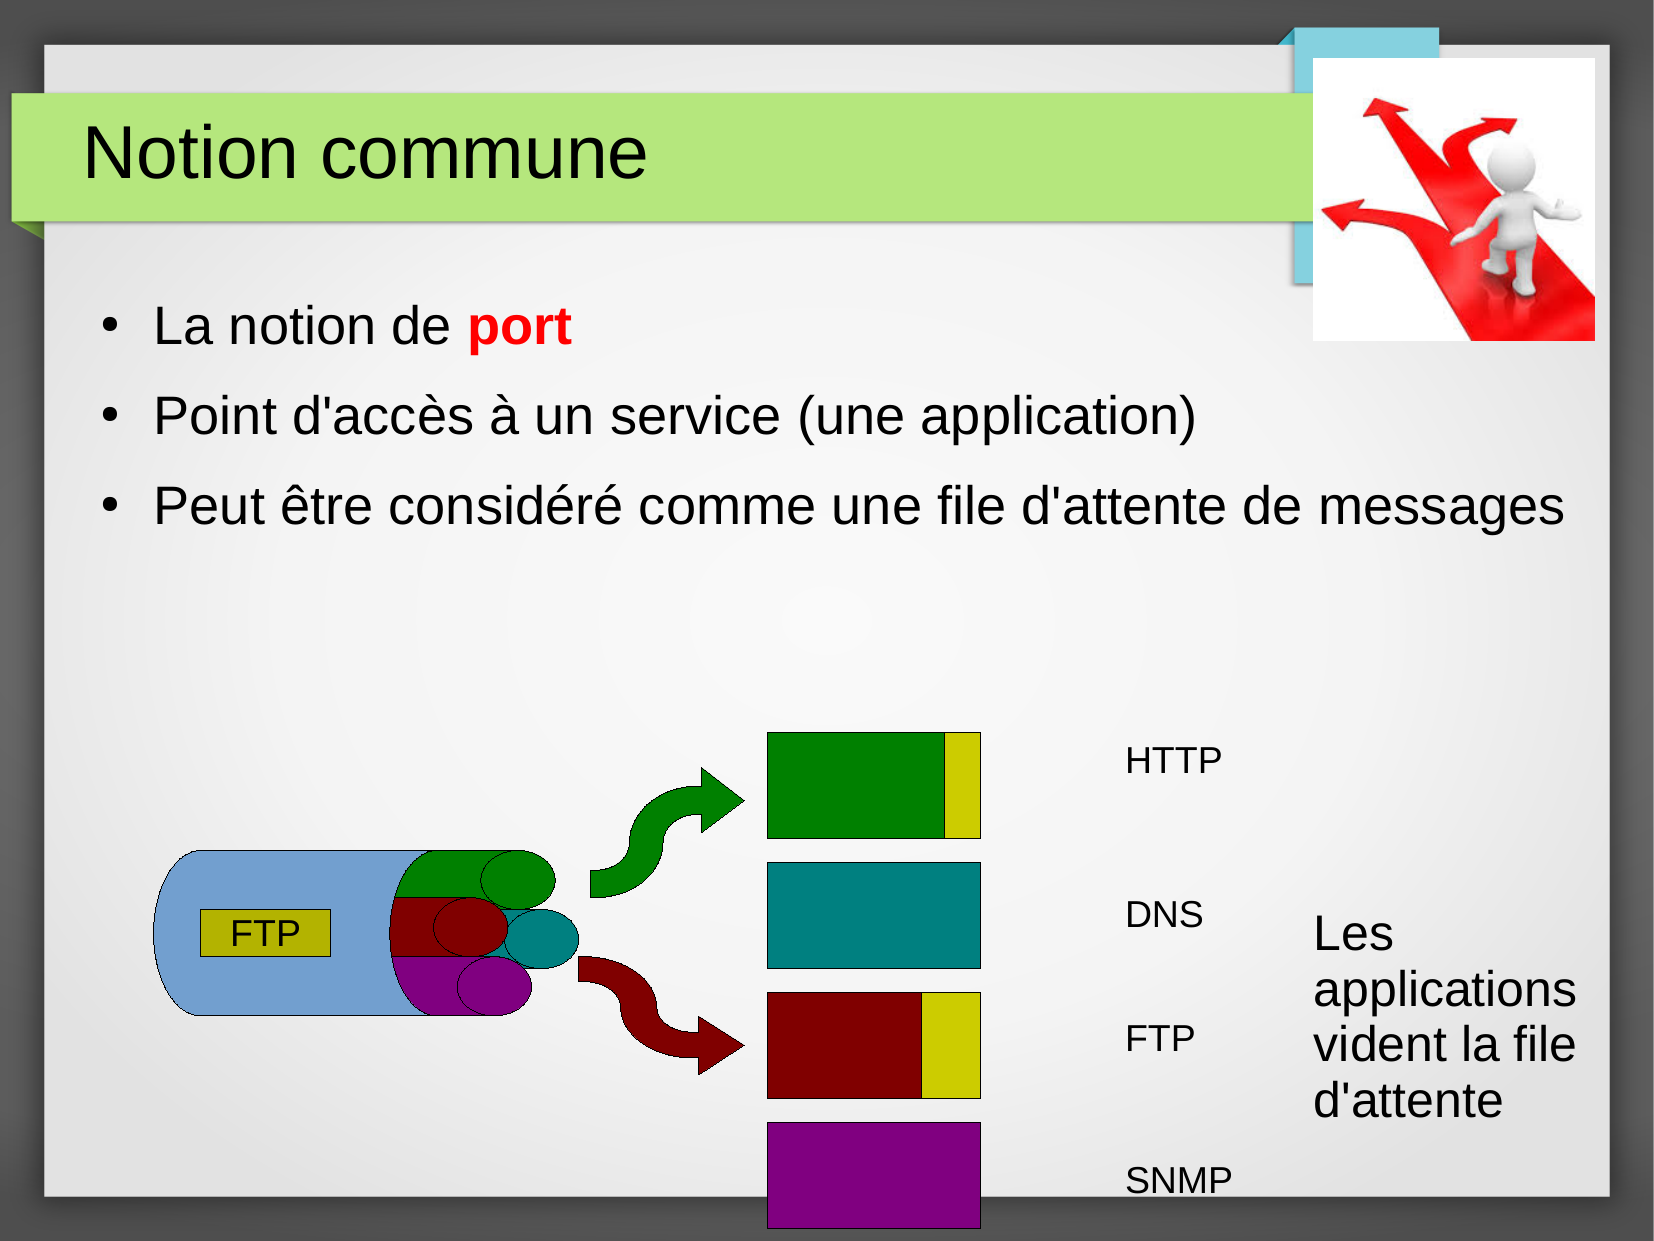

# Notion commune
La notion de port
Point d'accès à un service (une application)
Peut être considéré comme une file d'attente de messages
HTTP
DNS
Les applications vident la file d'attente
HTTP
FTP
FTP
SNMP